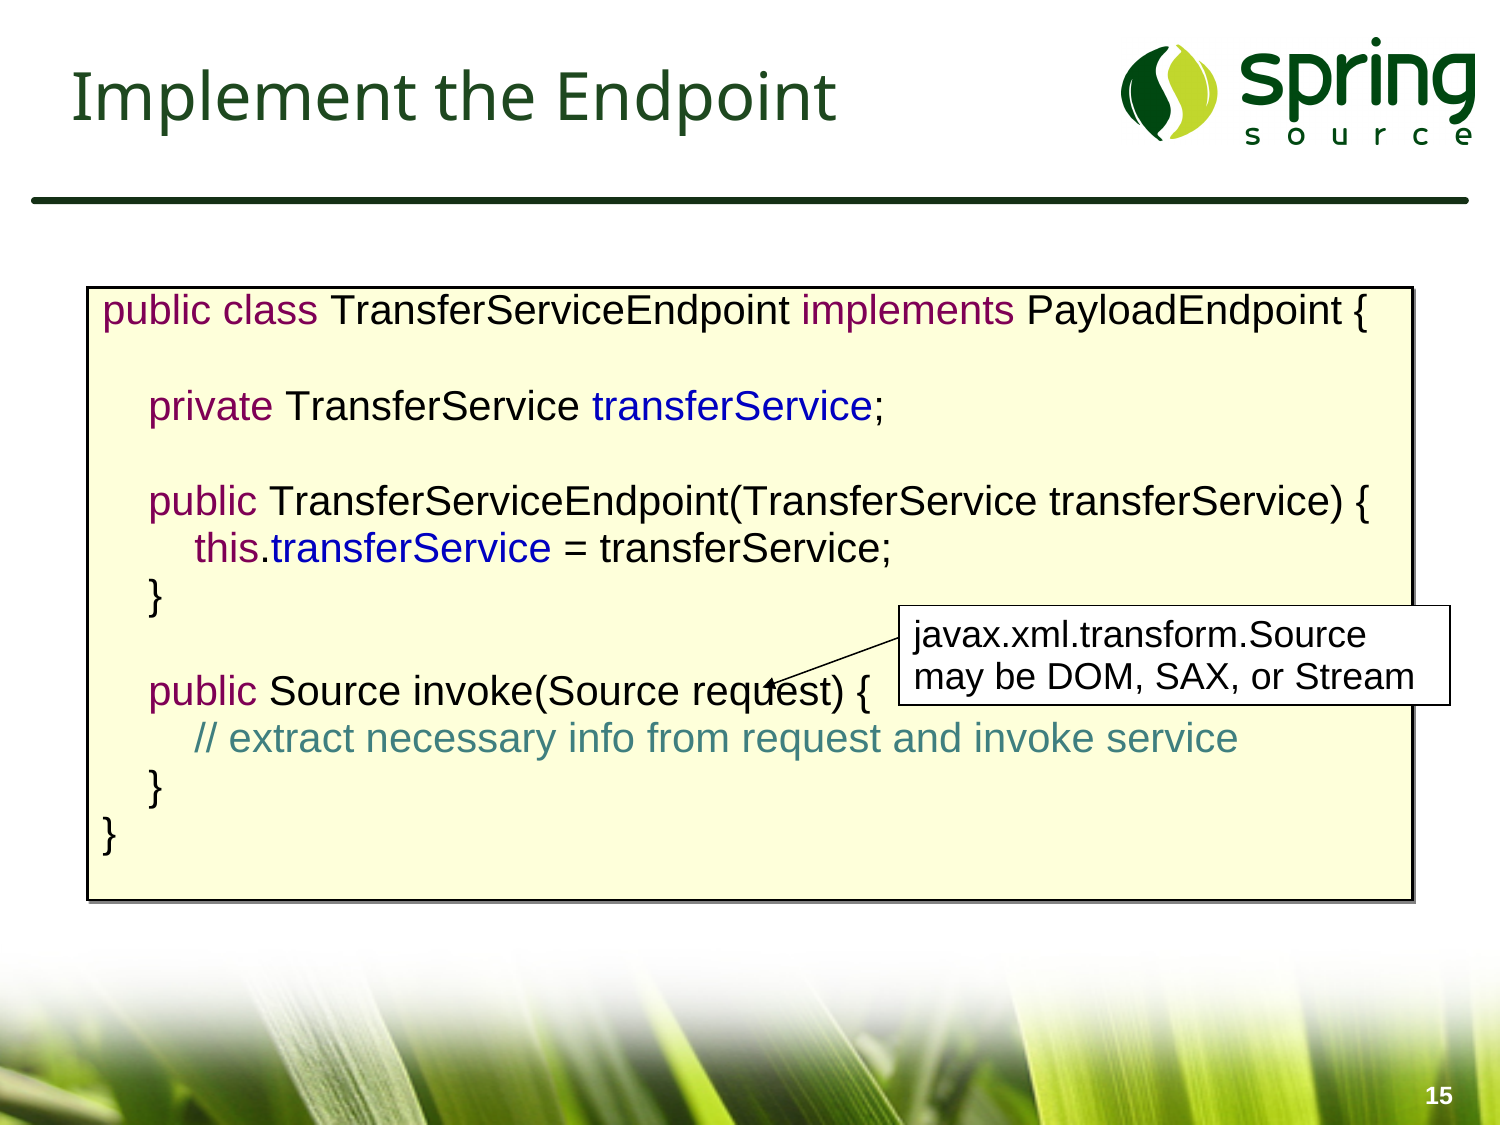

# Implement the Endpoint
public class TransferServiceEndpoint implements PayloadEndpoint {
 private TransferService transferService;
 public TransferServiceEndpoint(TransferService transferService) {
 this.transferService = transferService;
 }
 public Source invoke(Source request) {
 // extract necessary info from request and invoke service
 }
}
javax.xml.transform.Source
may be DOM, SAX, or Stream